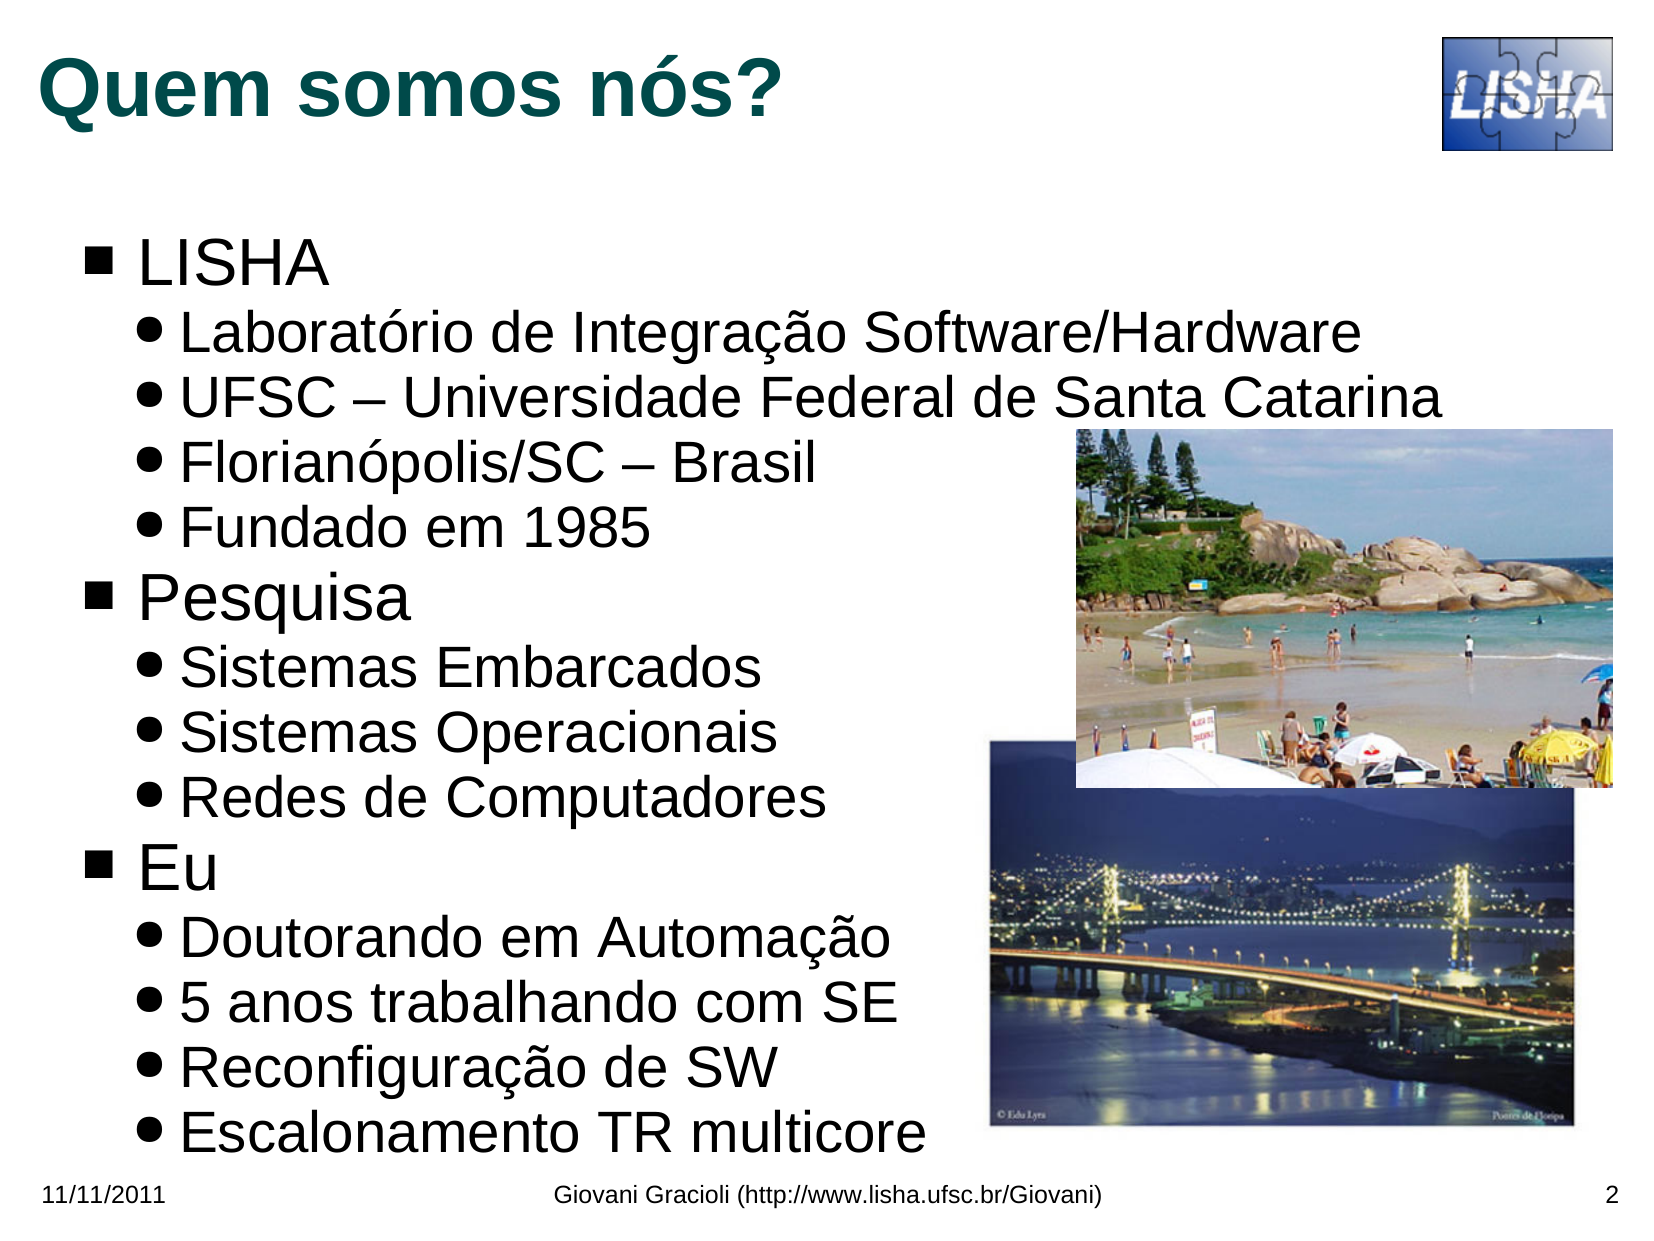

# Quem somos nós?
LISHA
Laboratório de Integração Software/Hardware
UFSC – Universidade Federal de Santa Catarina
Florianópolis/SC – Brasil
Fundado em 1985
Pesquisa
Sistemas Embarcados
Sistemas Operacionais
Redes de Computadores
Eu
Doutorando em Automação
5 anos trabalhando com SE
Reconfiguração de SW
Escalonamento TR multicore